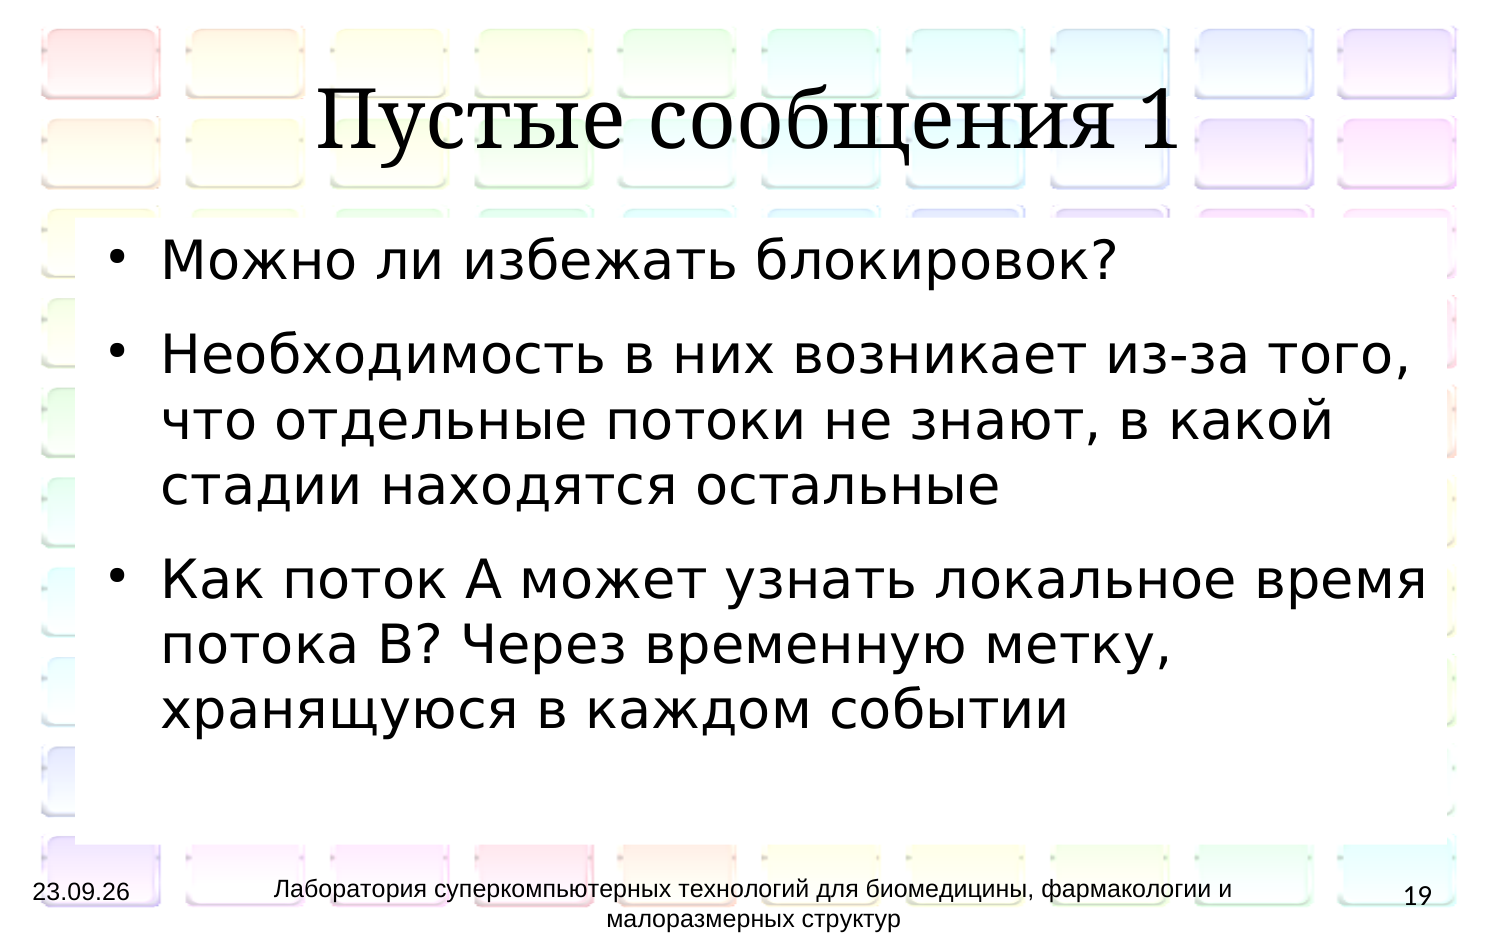

# Пустые сообщения 1
Можно ли избежать блокировок?
Необходимость в них возникает из-за того, что отдельные потоки не знают, в какой стадии находятся остальные
Как поток A может узнать локальное время потока B? Через временную метку, хранящуюся в каждом событии
Лаборатория суперкомпьютерных технологий для биомедицины, фармакологии и малоразмерных структур